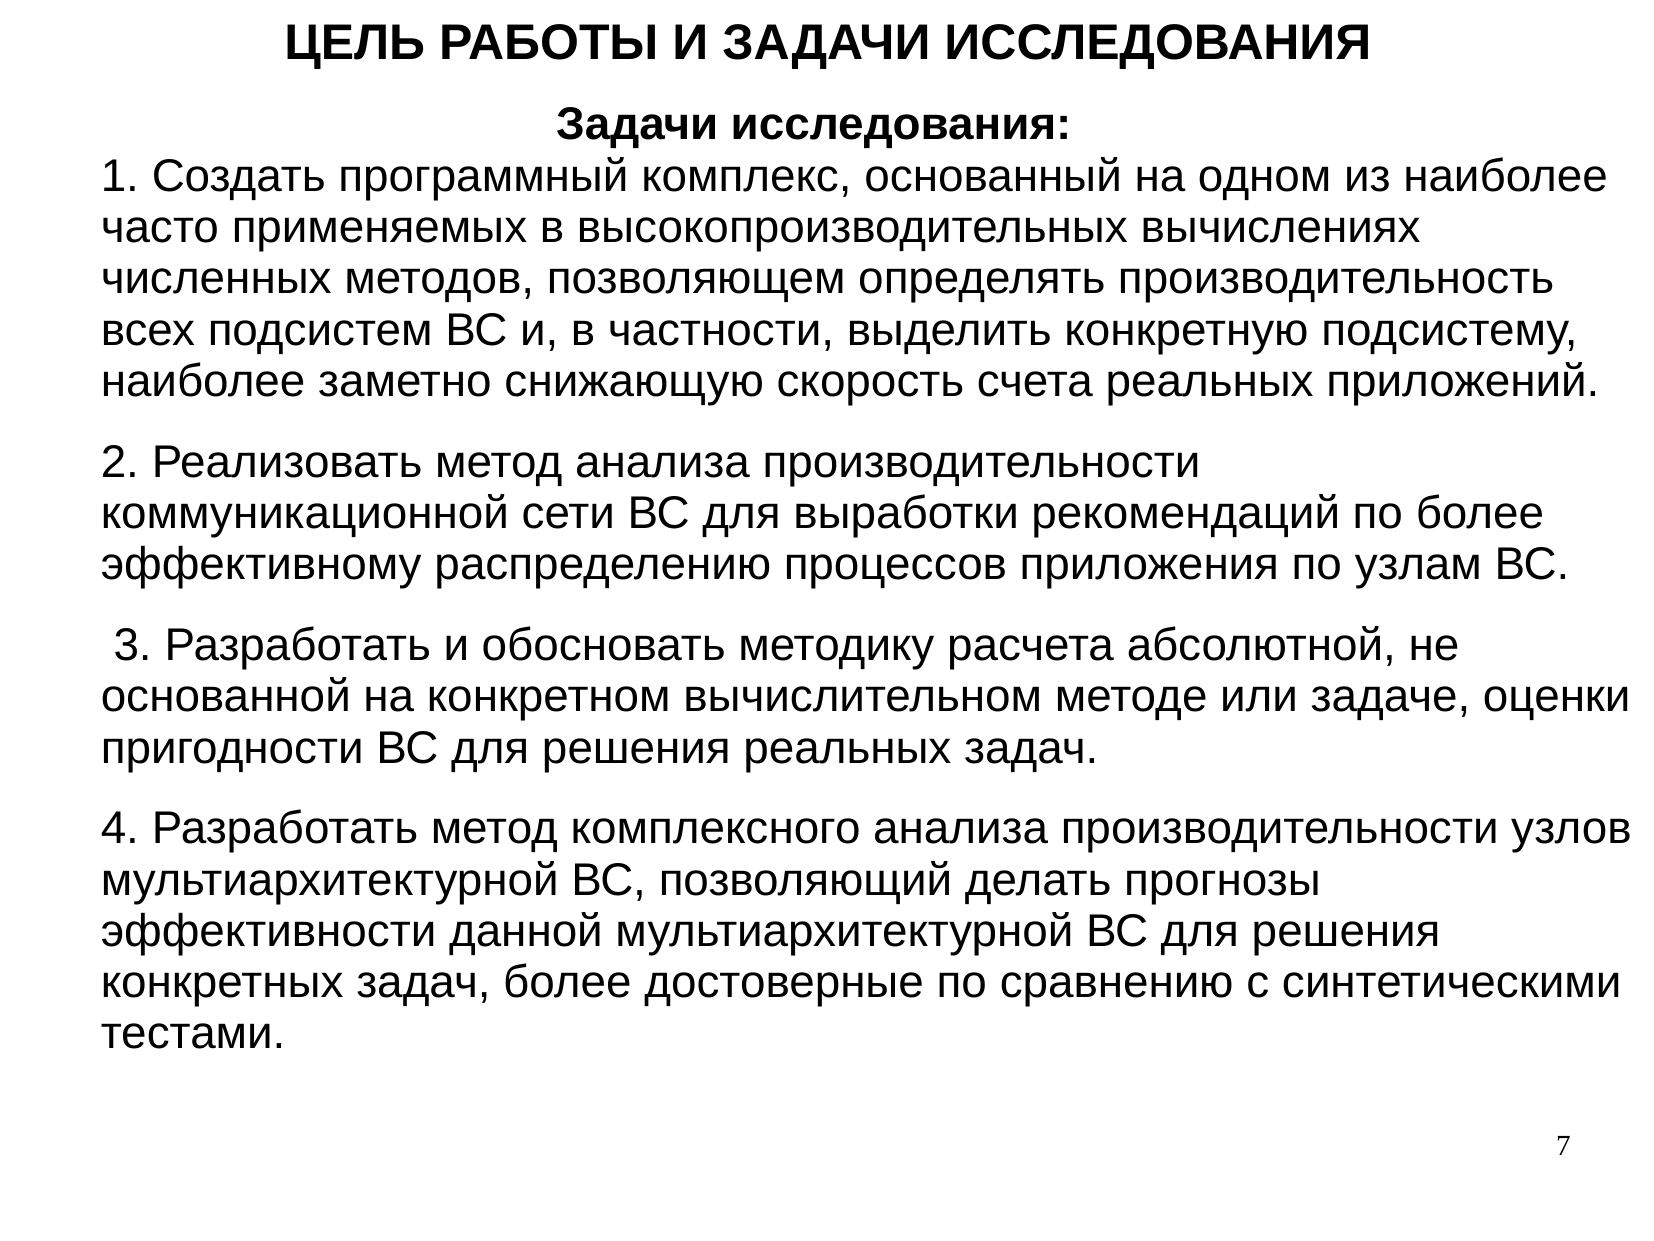

ЦЕЛЬ РАБОТЫ И ЗАДАЧИ ИССЛЕДОВАНИЯ
# Задачи исследования:
1. Создать программный комплекс, основанный на одном из наиболее часто применяемых в высокопроизводительных вычислениях численных методов, позволяющем определять производительность всех подсистем ВС и, в частности, выделить конкретную подсистему, наиболее заметно снижающую скорость счета реальных приложений.
2. Реализовать метод анализа производительности коммуникационной сети ВС для выработки рекомендаций по более эффективному распределению процессов приложения по узлам ВС.
 3. Разработать и обосновать методику расчета абсолютной, не основанной на конкретном вычислительном методе или задаче, оценки пригодности ВС для решения реальных задач.
4. Разработать метод комплексного анализа производительности узлов мультиархитектурной ВС, позволяющий делать прогнозы эффективности данной мультиархитектурной ВС для решения конкретных задач, более достоверные по сравнению с синтетическими тестами.
7